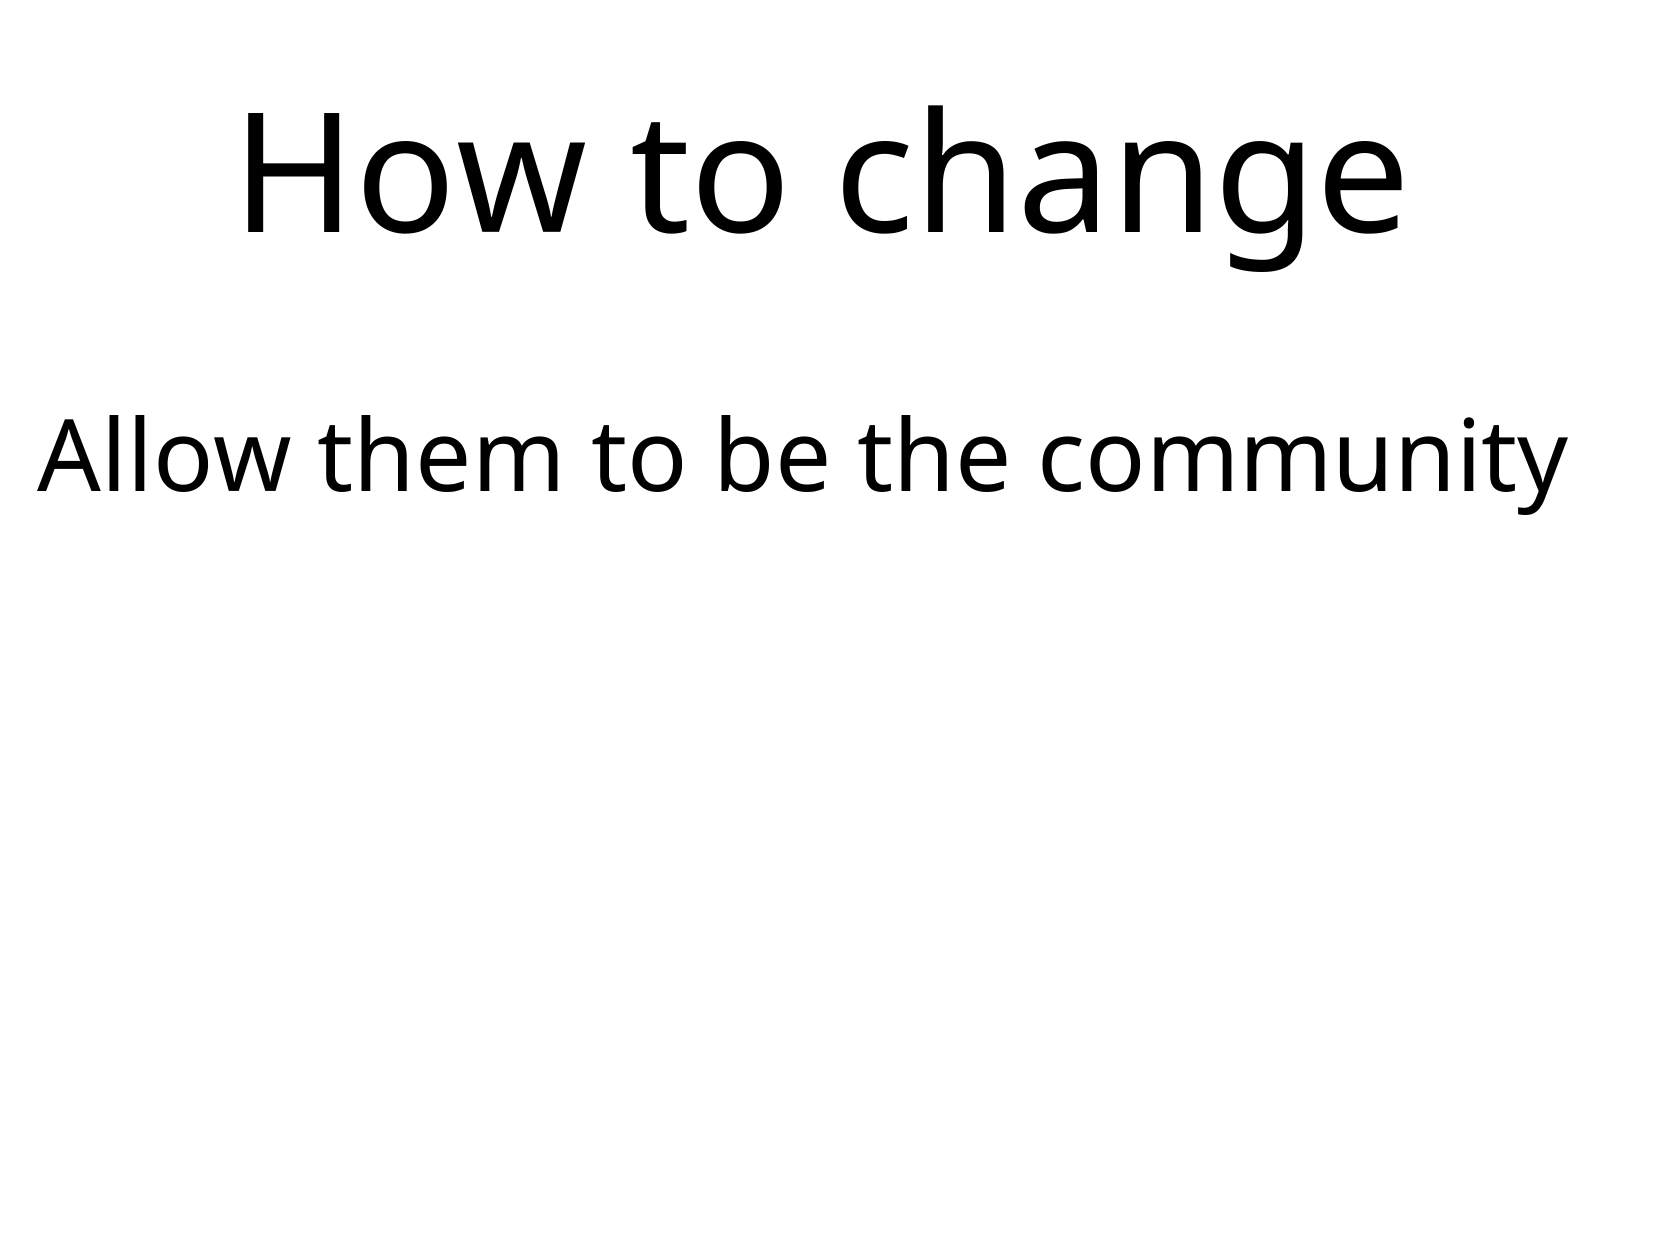

How to change
Allow them to be the community
2.6.20 to 2.6.24-rc8